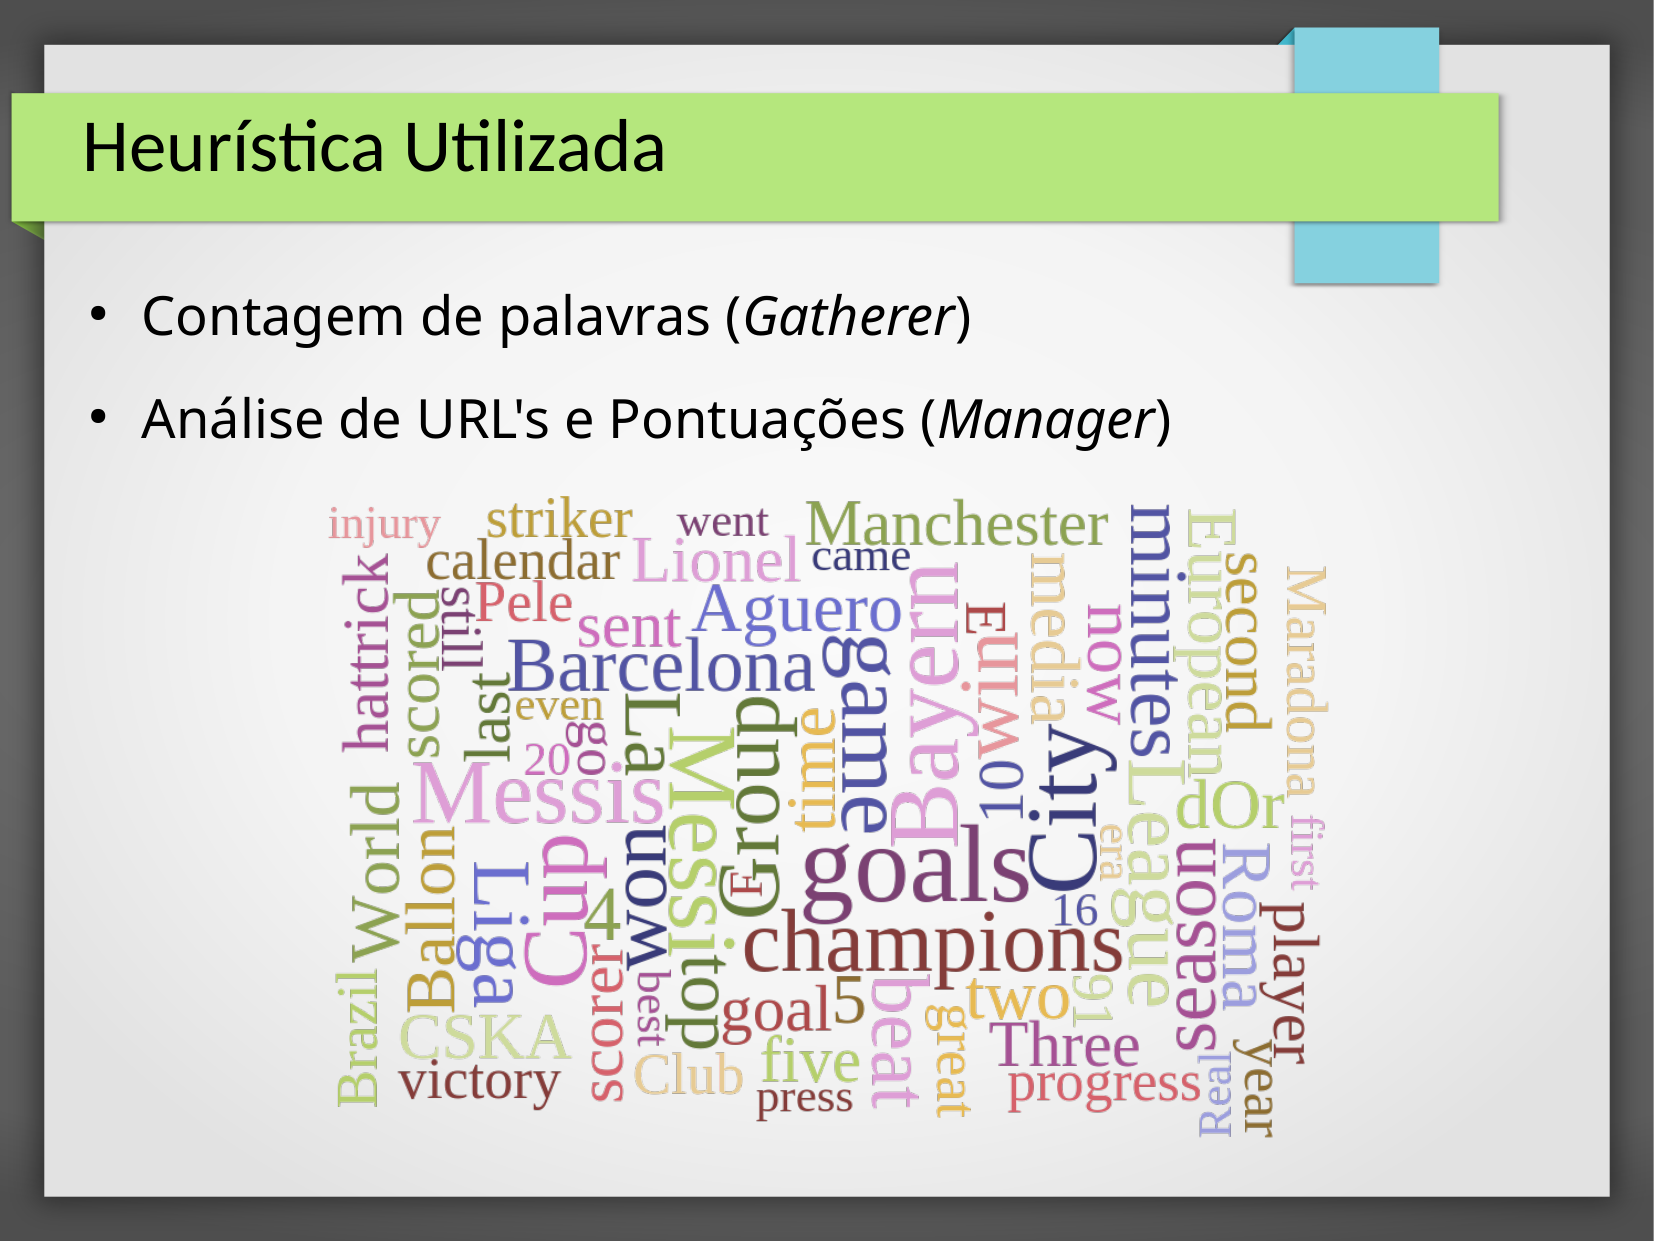

# Heurística Utilizada
Contagem de palavras (Gatherer)
Análise de URL's e Pontuações (Manager)